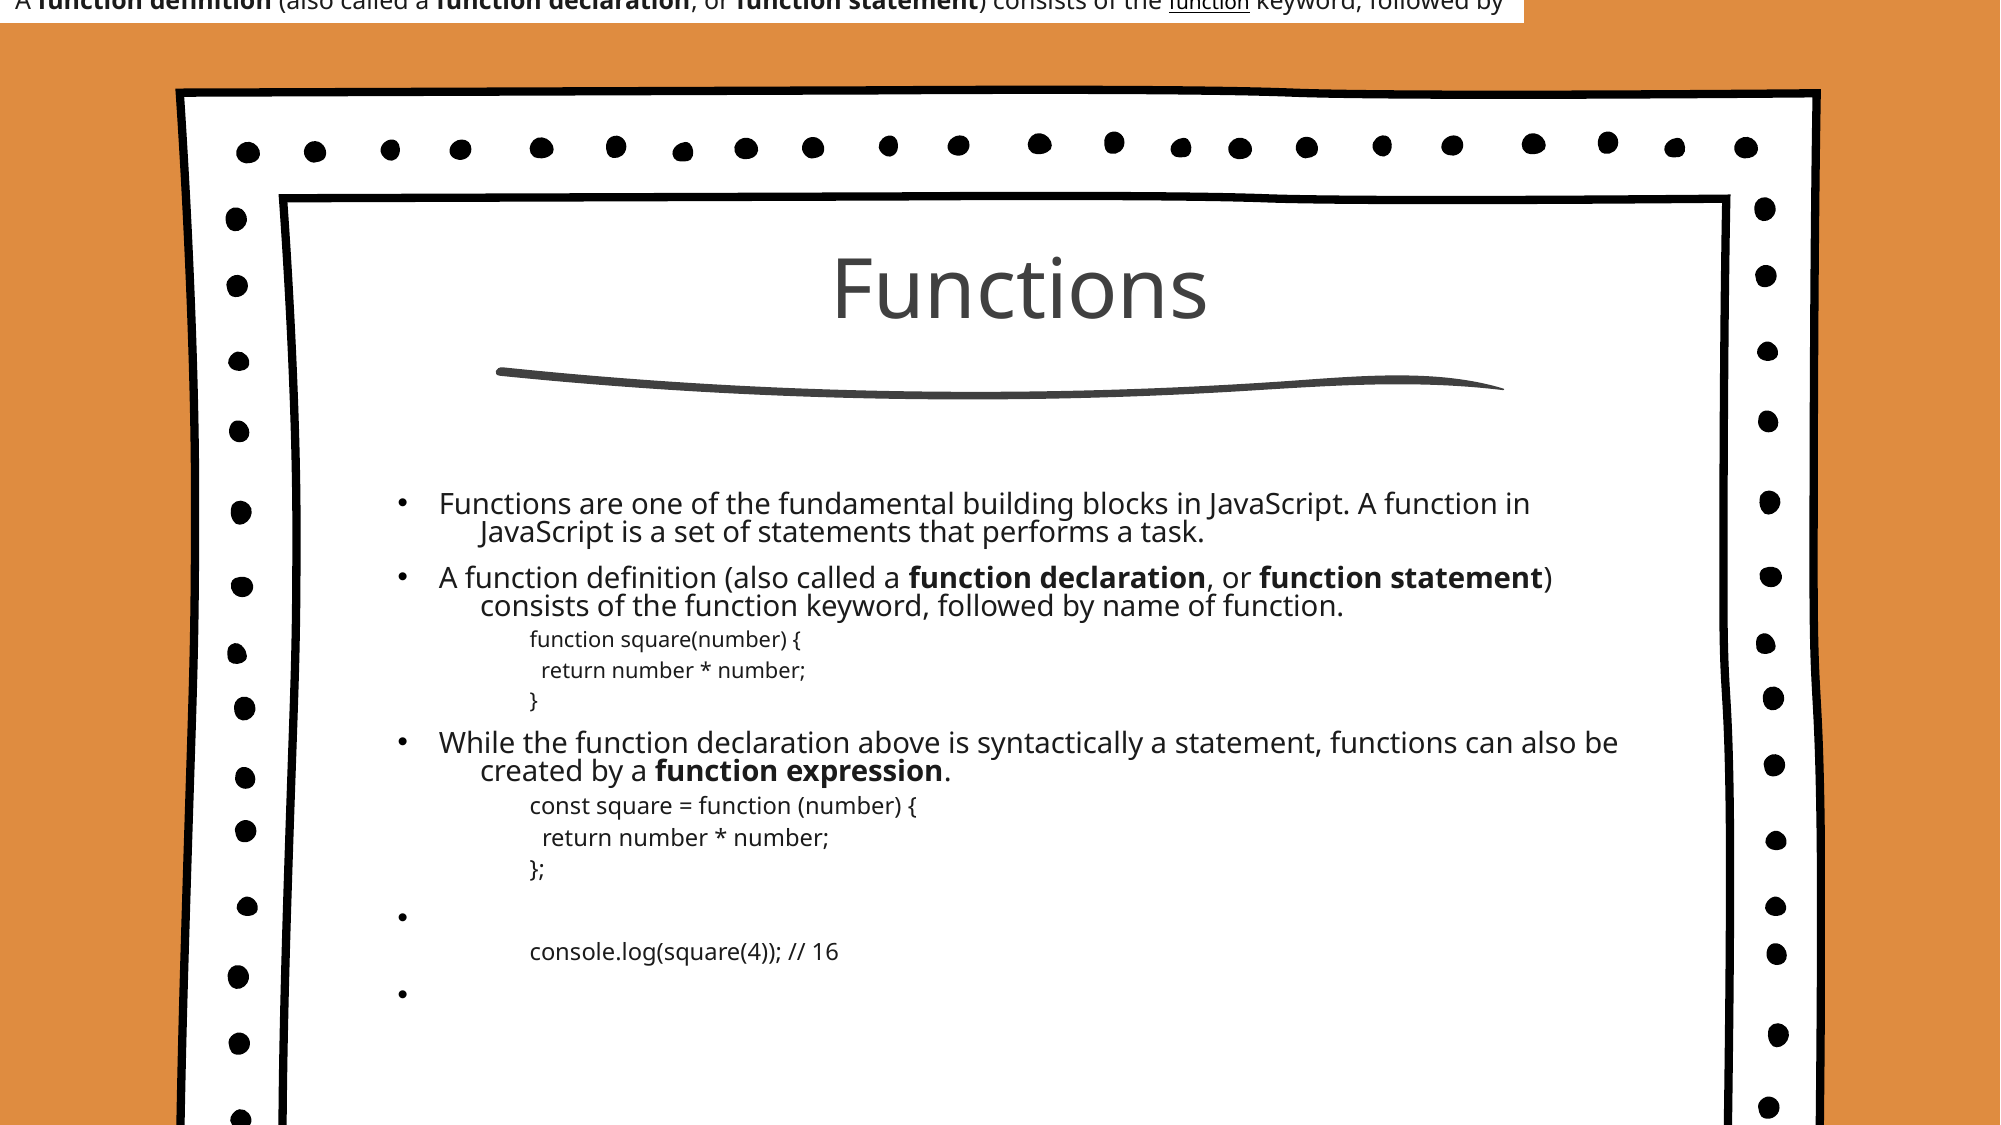

A function definition (also called a function declaration, or function statement) consists of the function keyword, followed by
# Functions
Functions are one of the fundamental building blocks in JavaScript. A function in JavaScript is a set of statements that performs a task.
A function definition (also called a function declaration, or function statement) consists of the function keyword, followed by name of function.
function square(number) {
 return number * number;
}
While the function declaration above is syntactically a statement, functions can also be created by a function expression.
const square = function (number) {
 return number * number;
};
console.log(square(4)); // 16